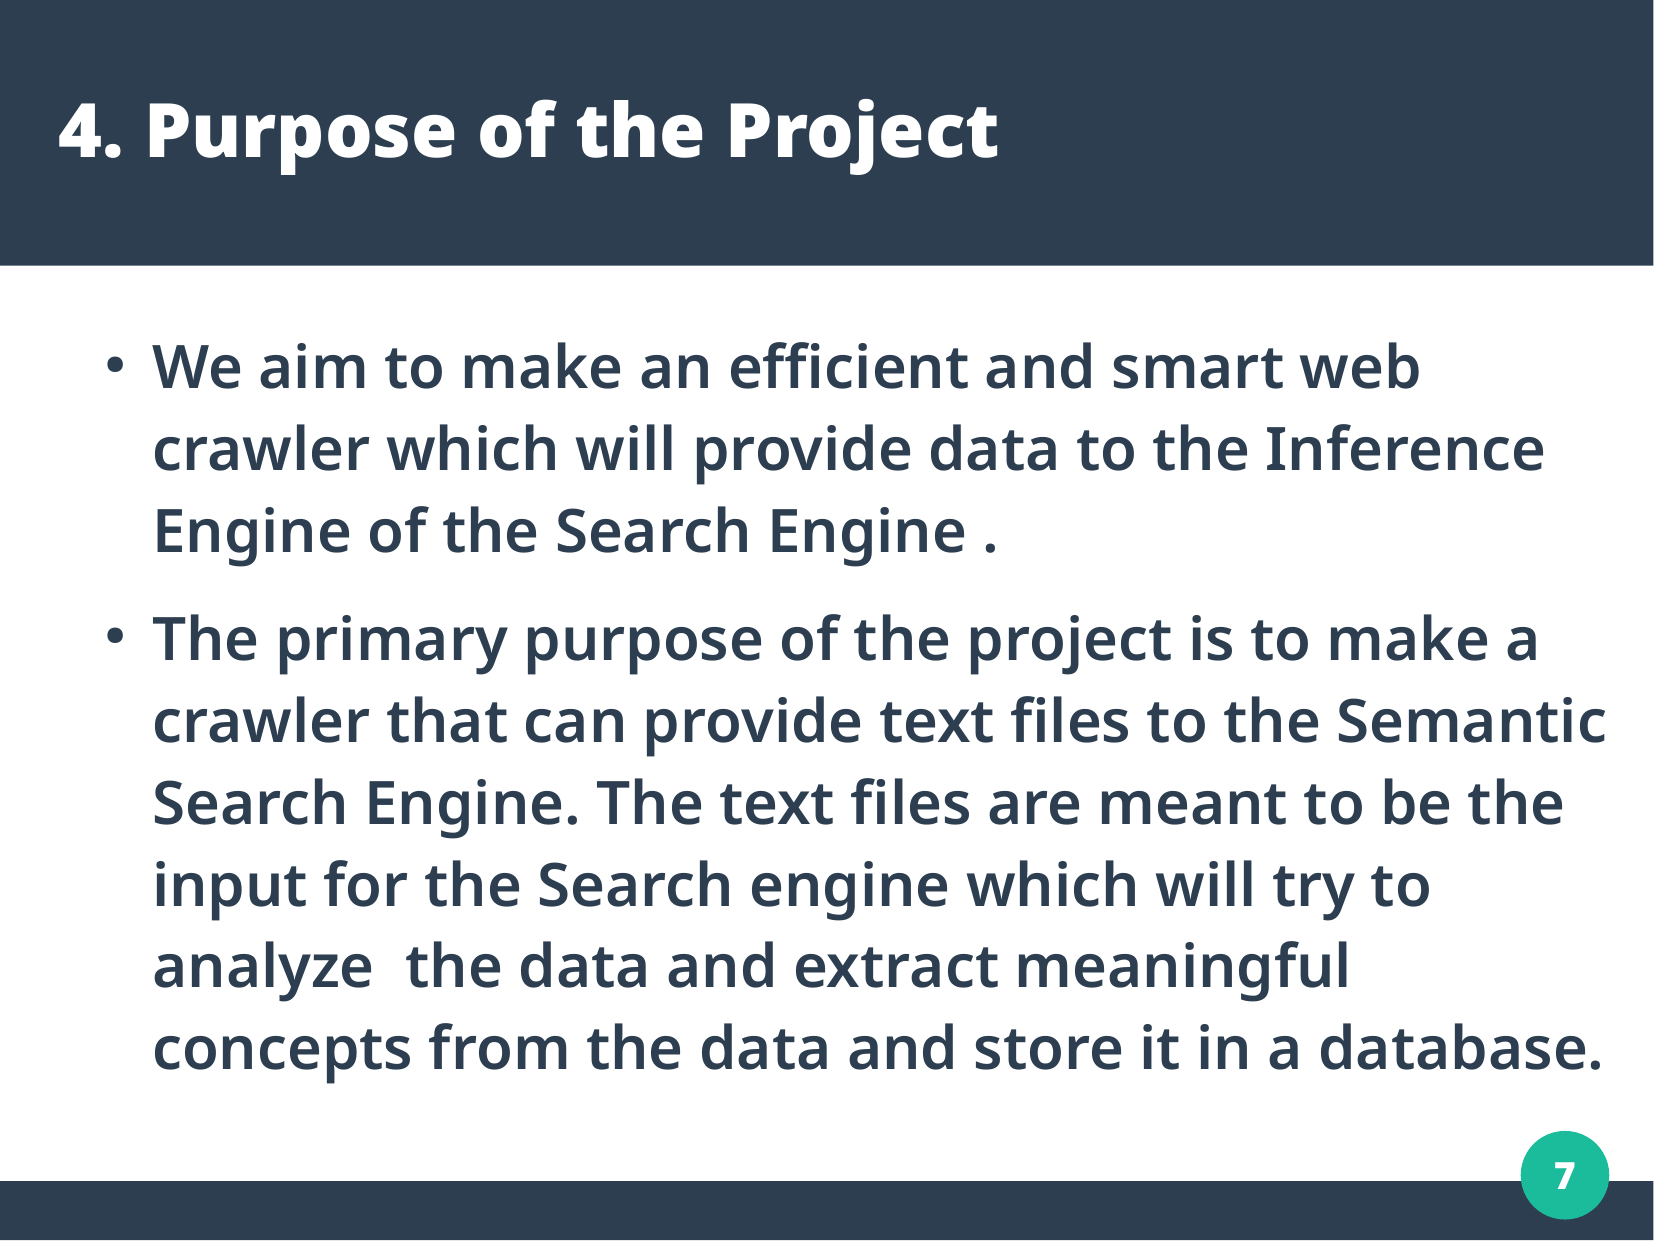

# 4. Purpose of the Project
We aim to make an efficient and smart web crawler which will provide data to the Inference Engine of the Search Engine .
The primary purpose of the project is to make a crawler that can provide text files to the Semantic Search Engine. The text files are meant to be the input for the Search engine which will try to analyze the data and extract meaningful concepts from the data and store it in a database.
7